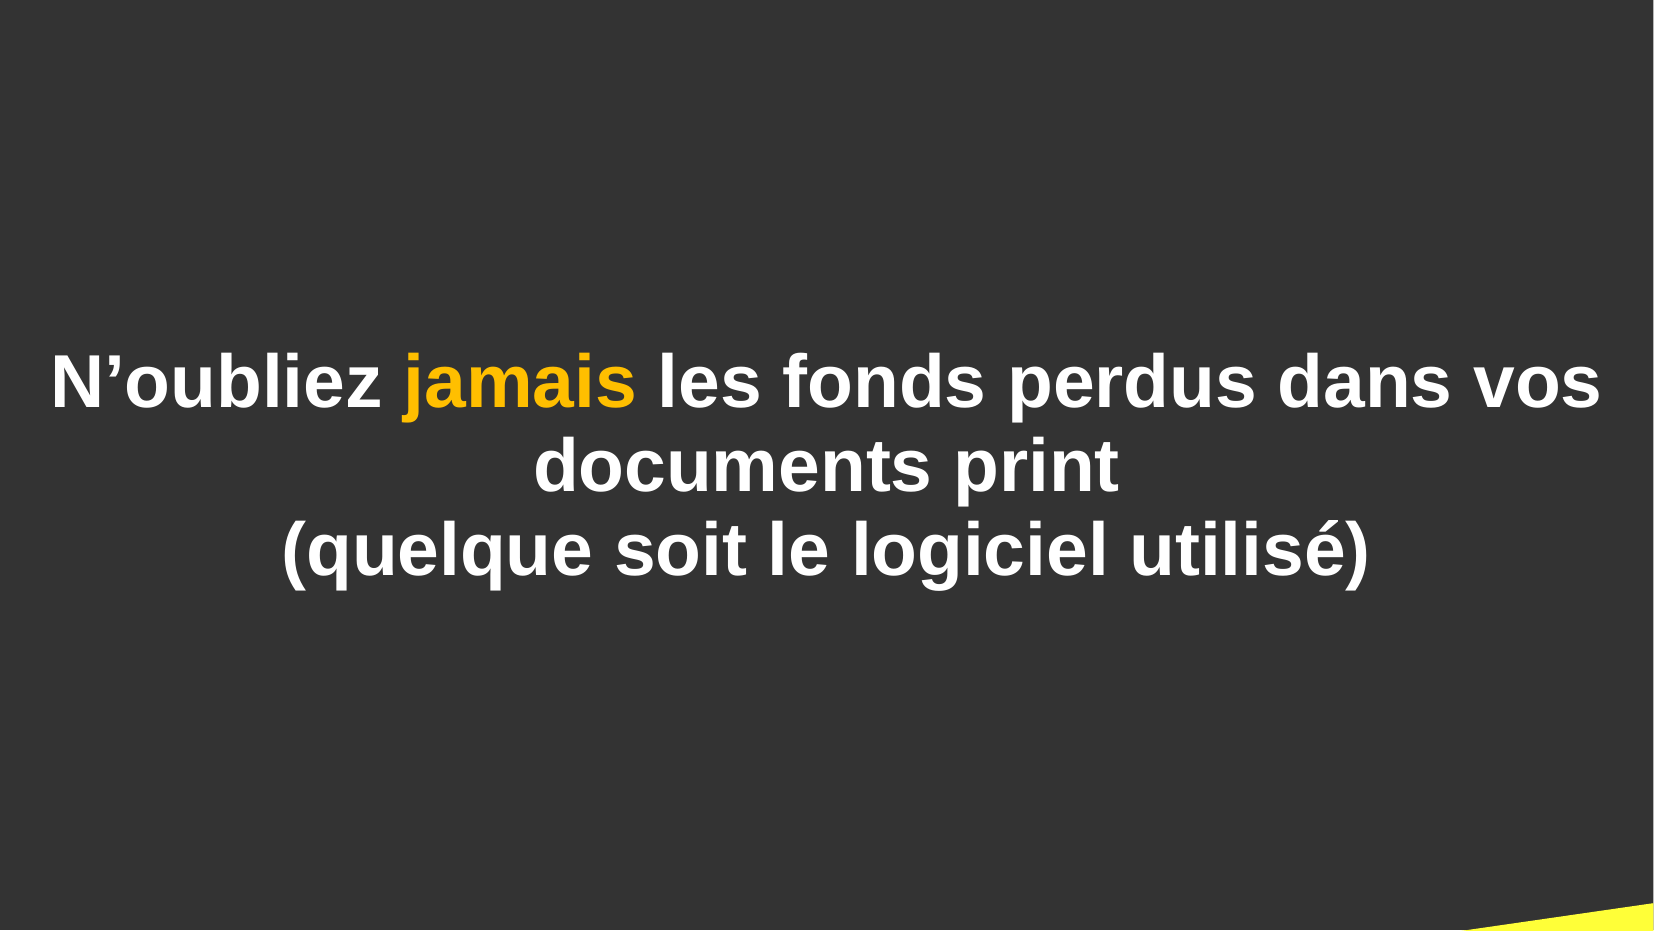

N’oubliez jamais les fonds perdus dans vos documents print
(quelque soit le logiciel utilisé)